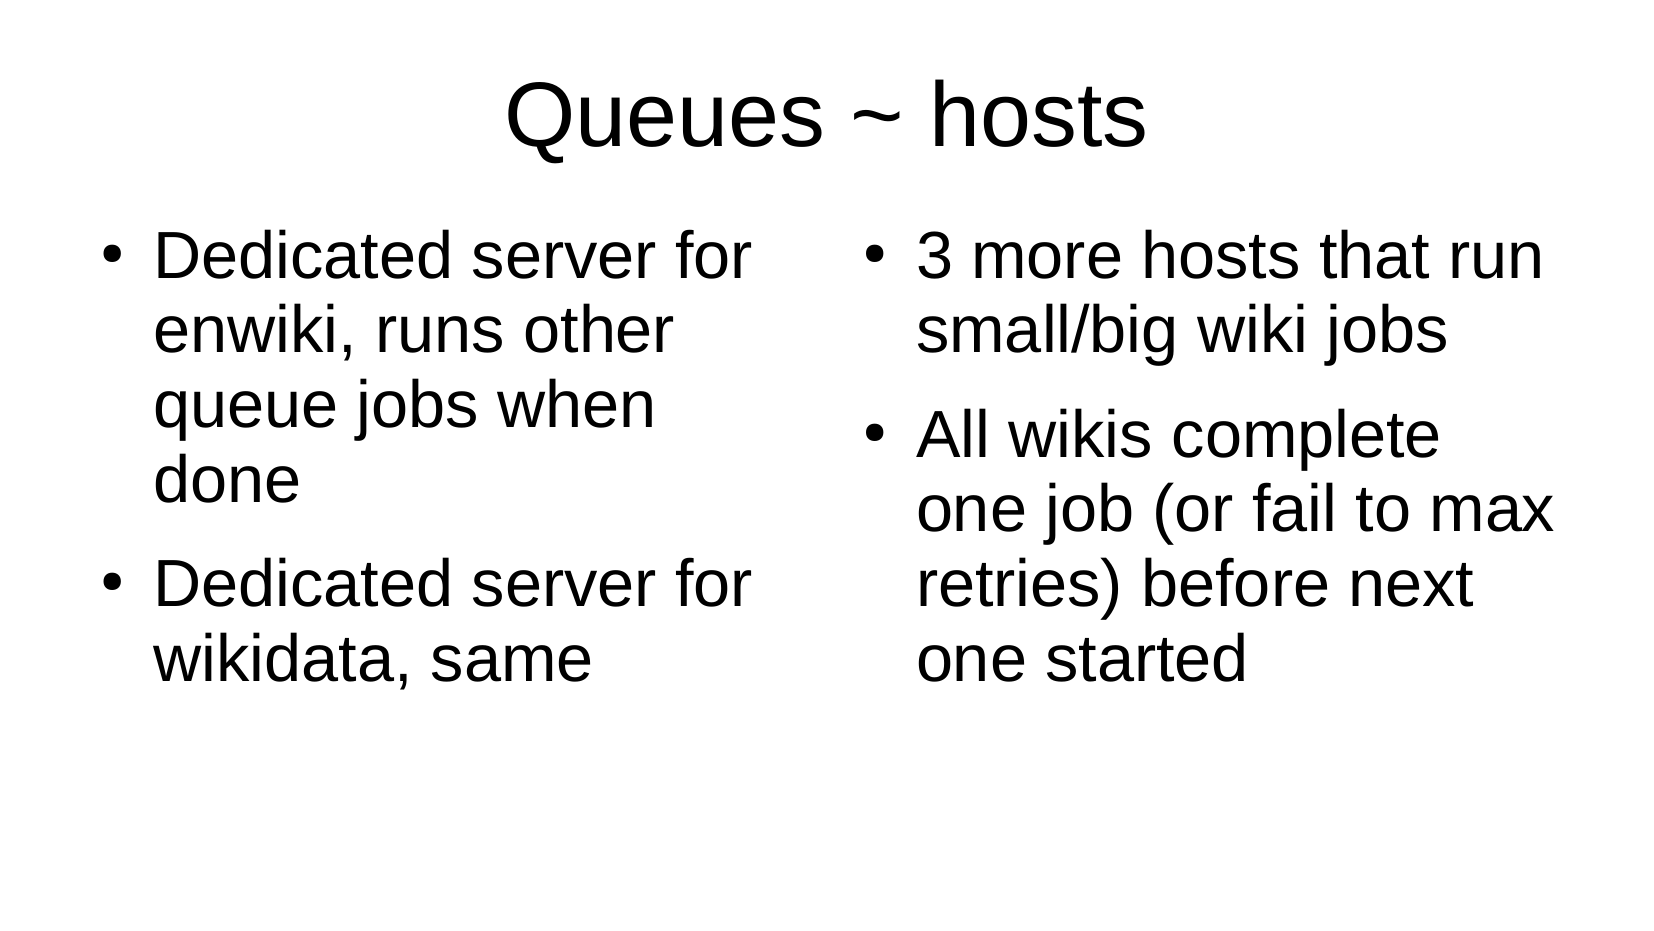

# Queues ~ hosts
Dedicated server for enwiki, runs other queue jobs when done
Dedicated server for wikidata, same
3 more hosts that run small/big wiki jobs
All wikis complete one job (or fail to max retries) before next one started